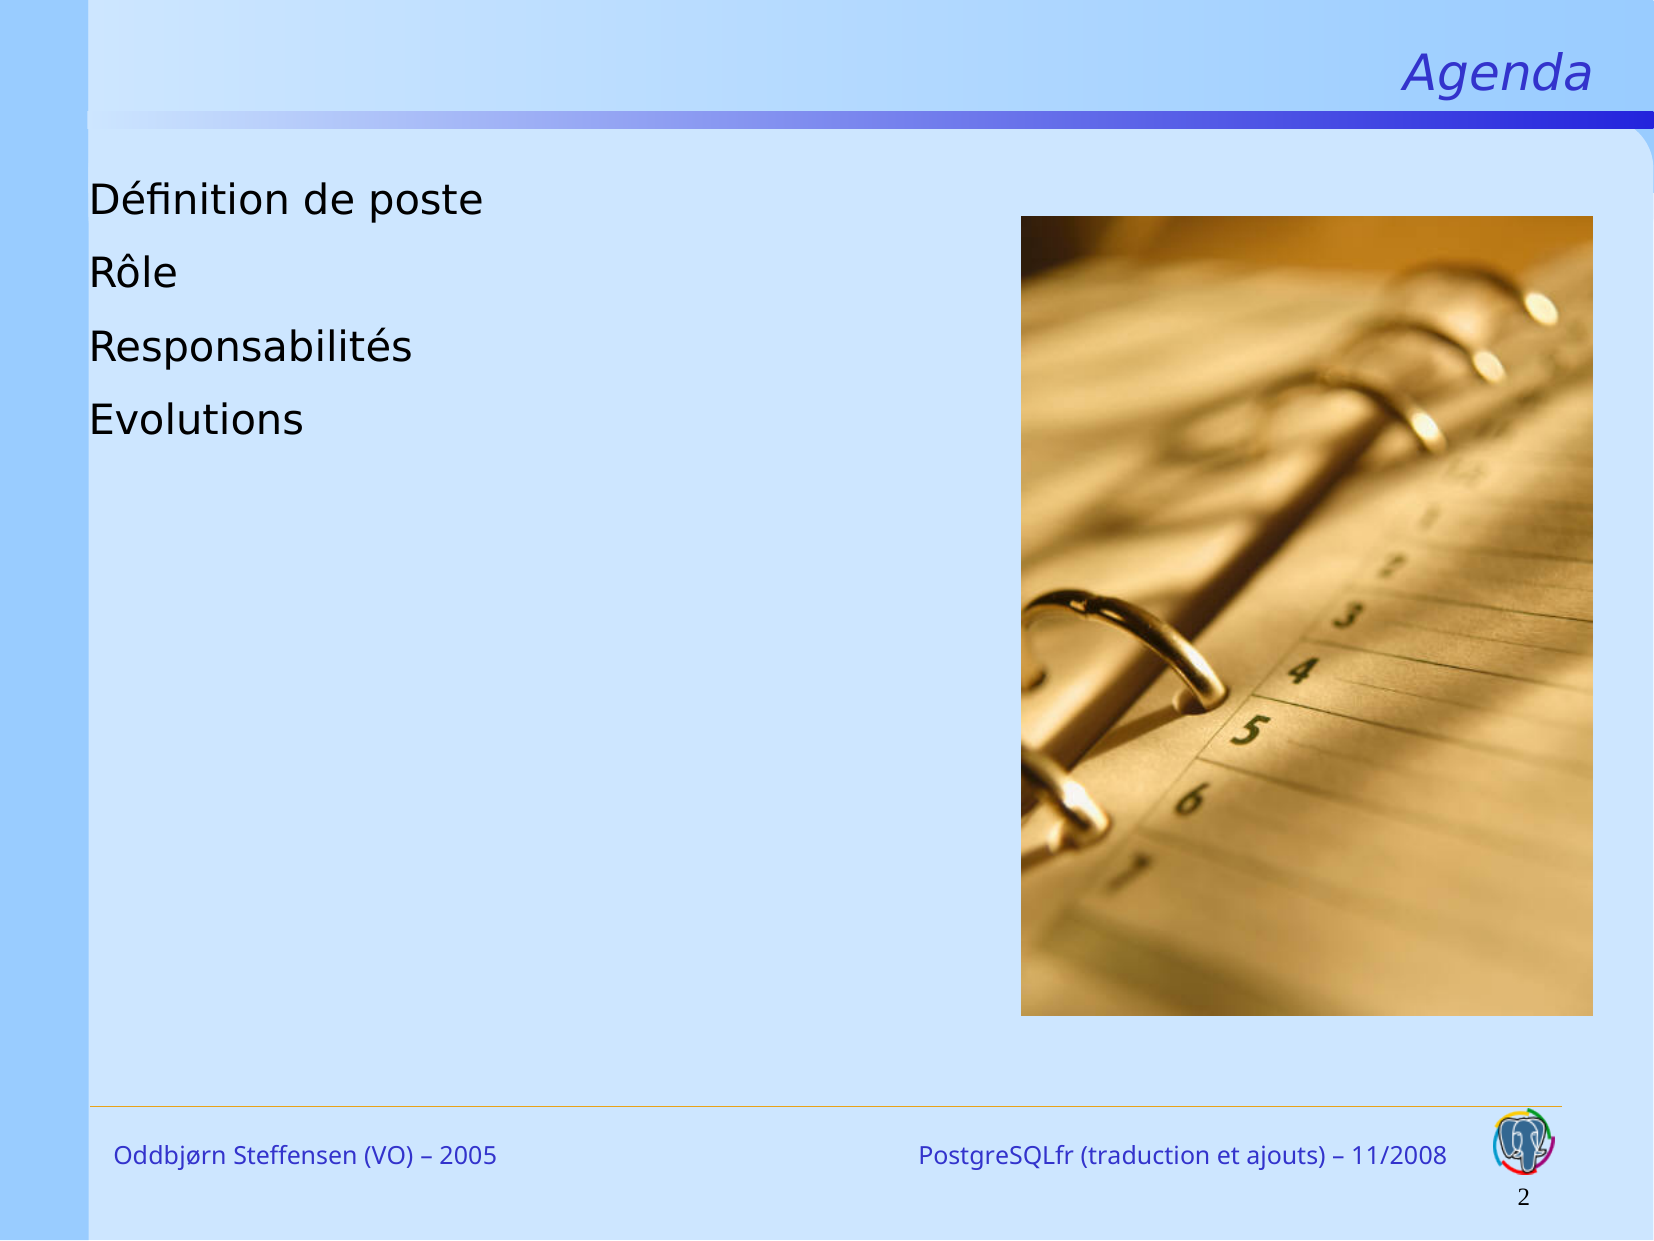

# Agenda
Définition de poste
Rôle
Responsabilités
Evolutions